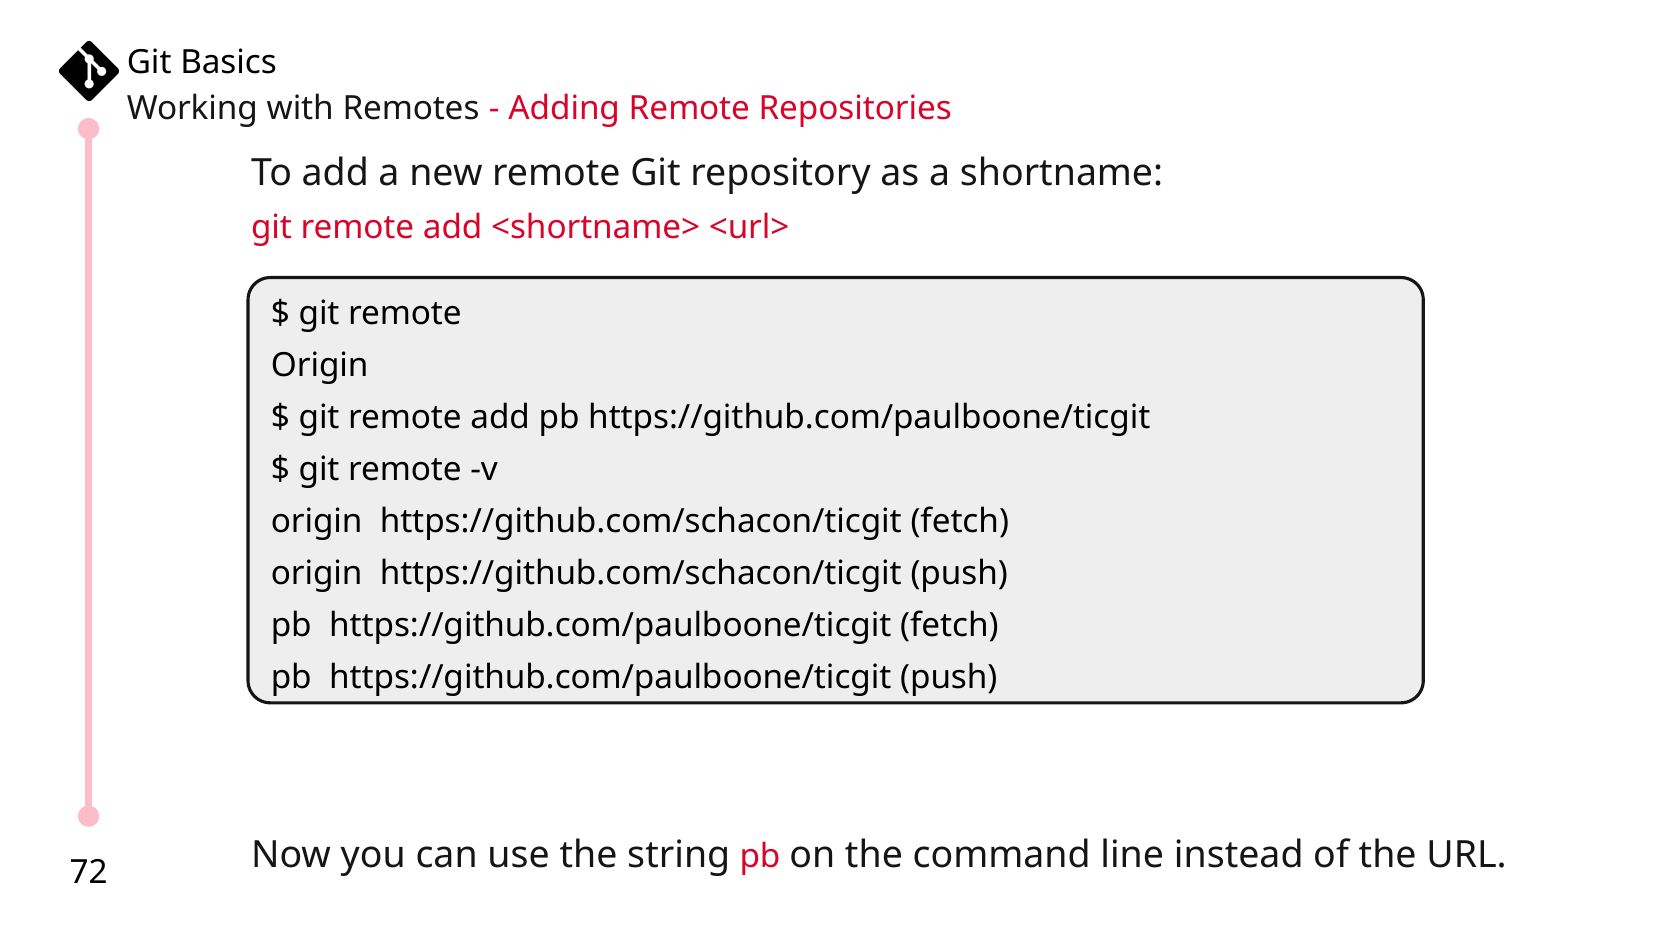

Git Basics
Working with Remotes - Adding Remote Repositories
To add a new remote Git repository as a shortname:
git remote add <shortname> <url>
Now you can use the string pb on the command line instead of the URL.
$ git remote
Origin
$ git remote add pb https://github.com/paulboone/ticgit
$ git remote -v
origin https://github.com/schacon/ticgit (fetch)
origin https://github.com/schacon/ticgit (push)
pb https://github.com/paulboone/ticgit (fetch)
pb https://github.com/paulboone/ticgit (push)
72